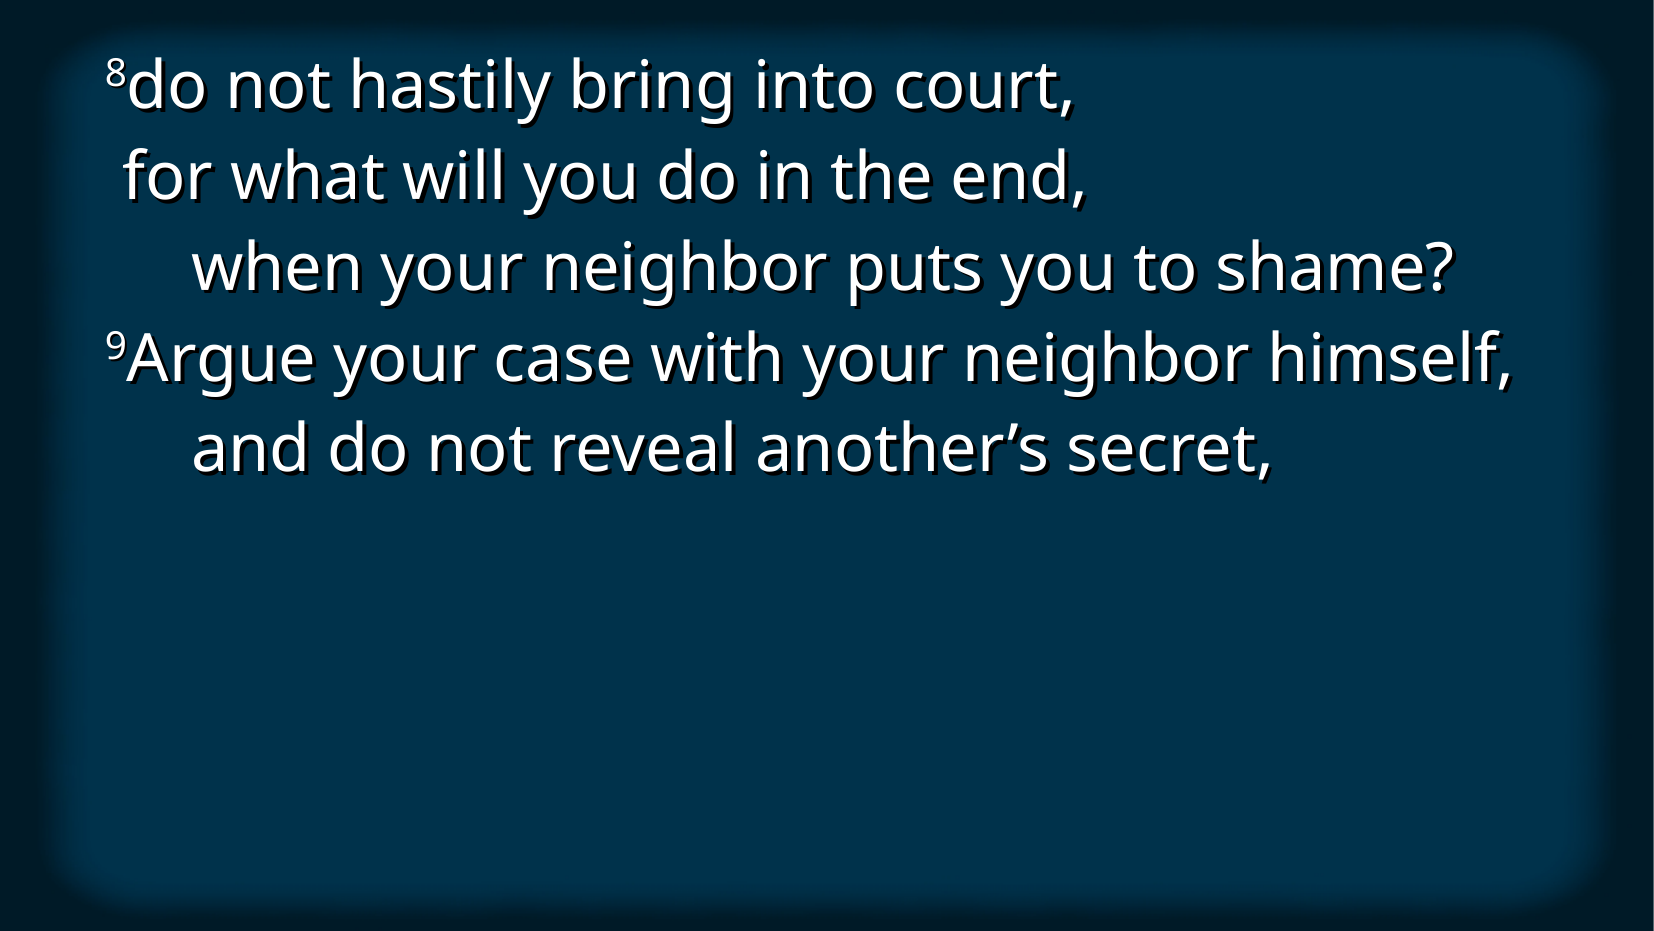

8do not hastily bring into court,
 for what will you do in the end,
 when your neighbor puts you to shame?
9Argue your case with your neighbor himself,
 and do not reveal another’s secret,